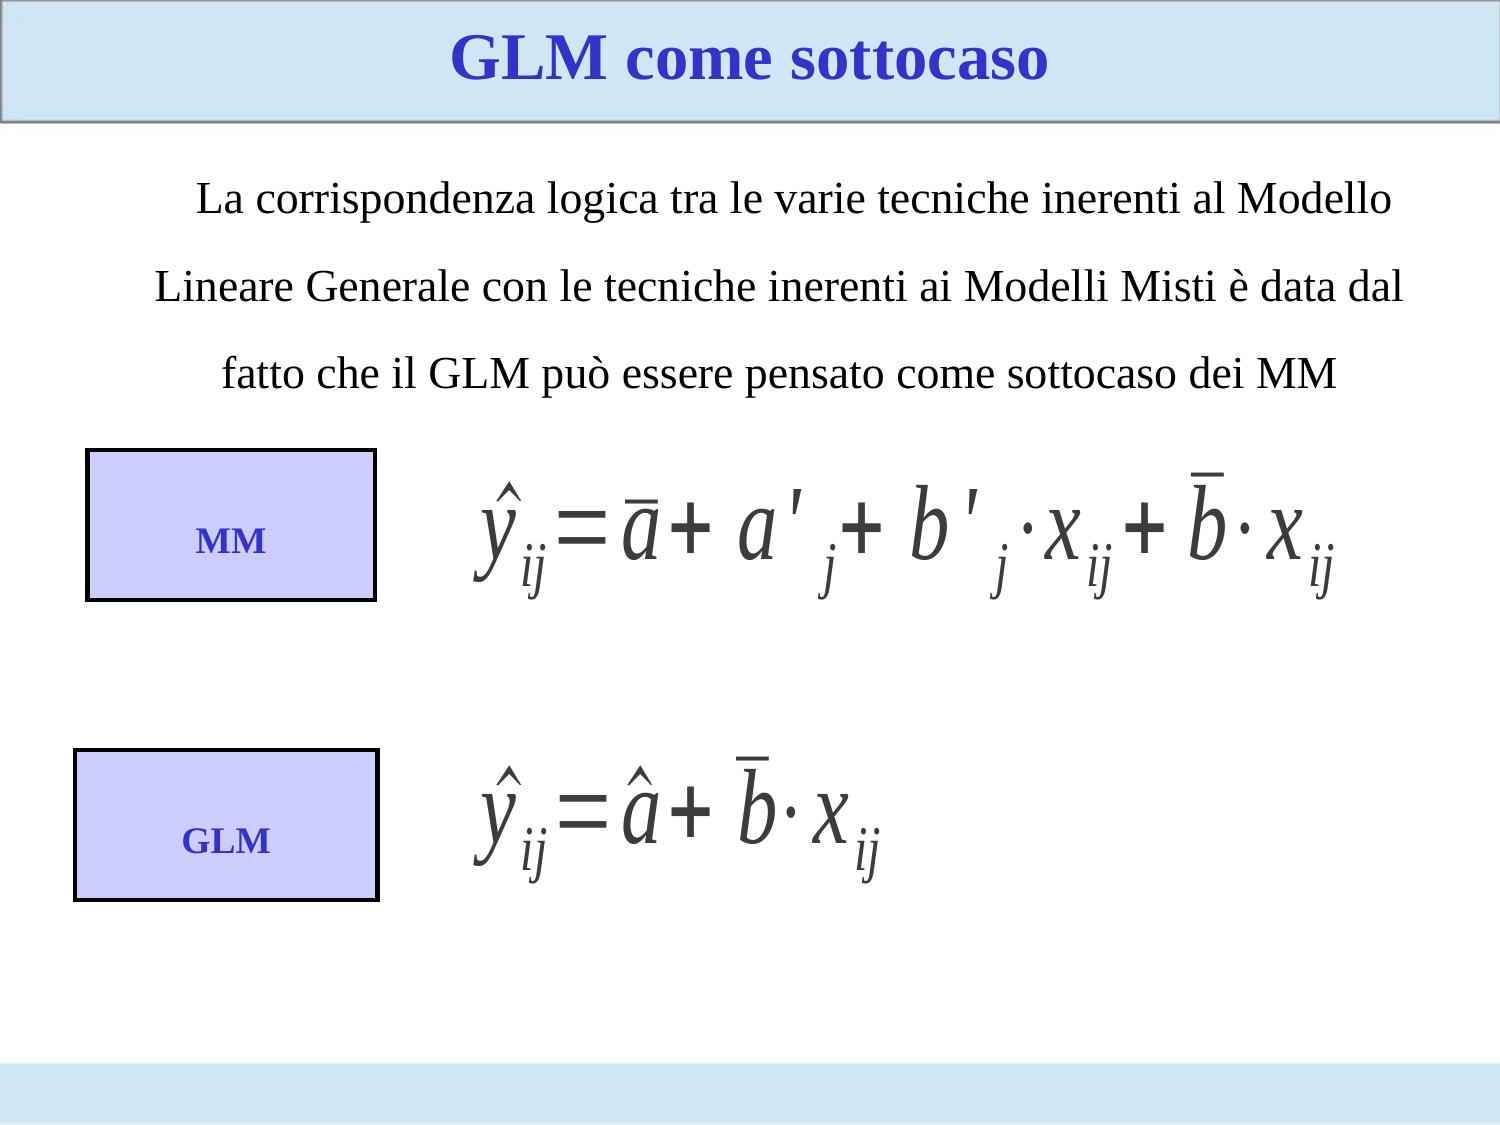

# GLM come sottocaso
La corrispondenza logica tra le varie tecniche inerenti al Modello Lineare Generale con le tecniche inerenti ai Modelli Misti è data dal fatto che il GLM può essere pensato come sottocaso dei MM
MM
GLM
33